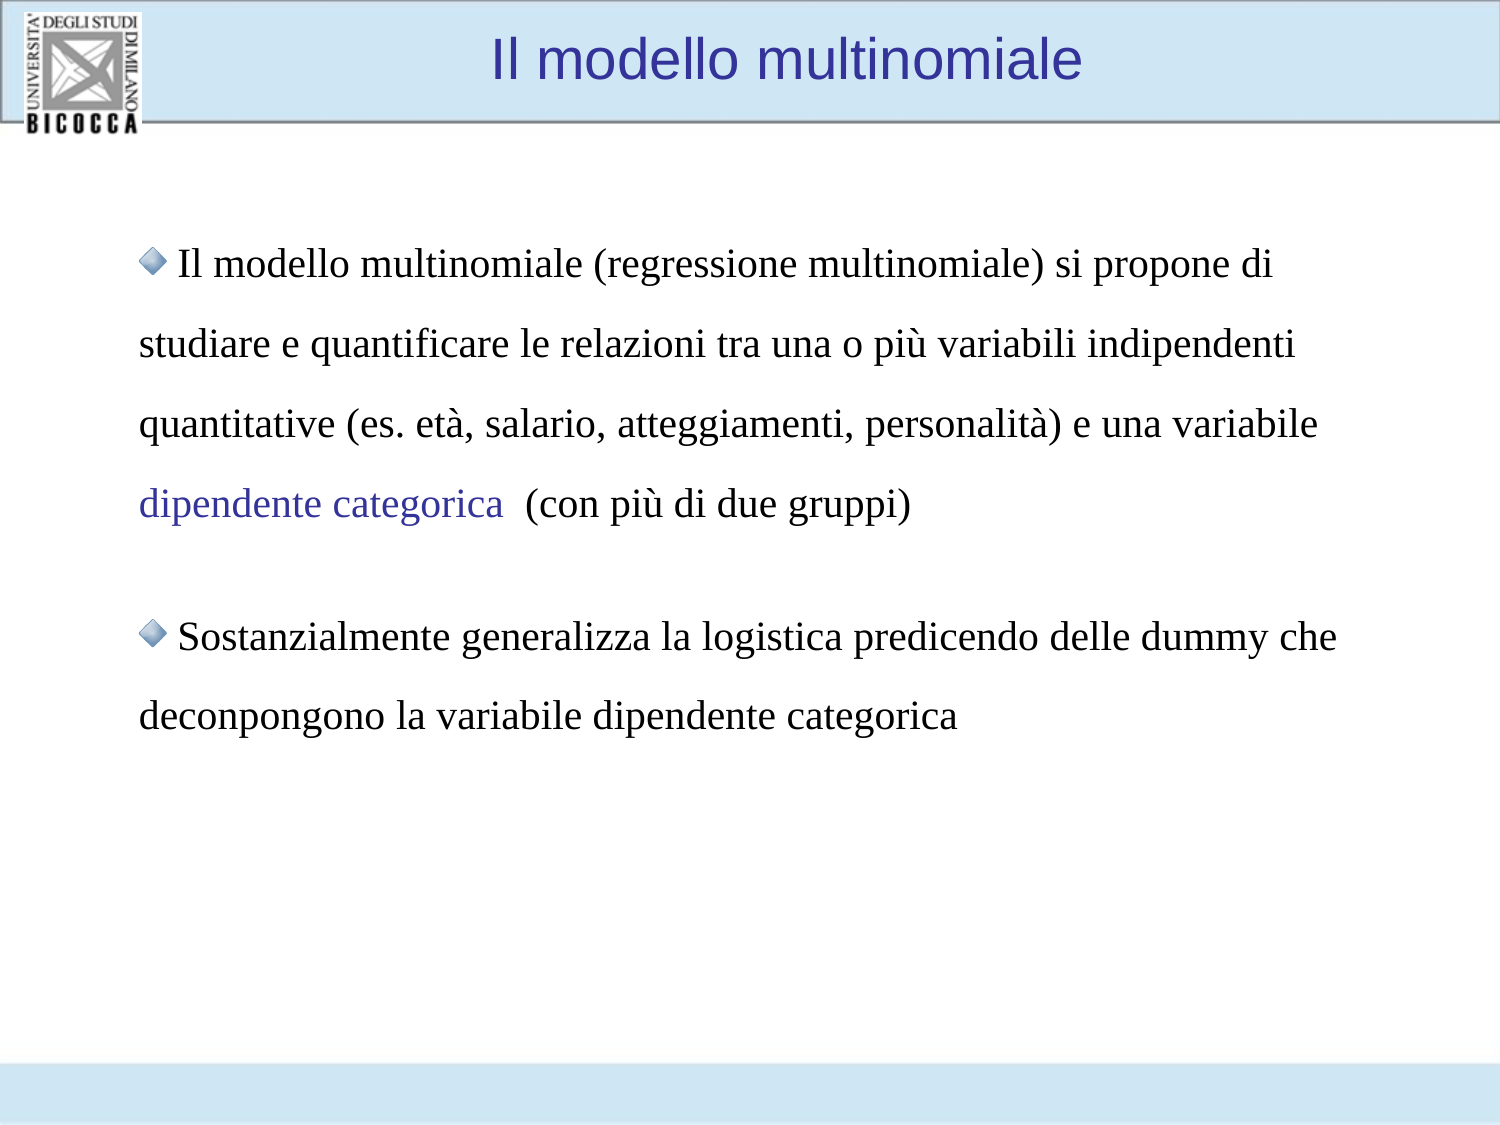

# Il modello multinomiale
 Il modello multinomiale (regressione multinomiale) si propone di studiare e quantificare le relazioni tra una o più variabili indipendenti quantitative (es. età, salario, atteggiamenti, personalità) e una variabile dipendente categorica (con più di due gruppi)
 Sostanzialmente generalizza la logistica predicendo delle dummy che deconpongono la variabile dipendente categorica